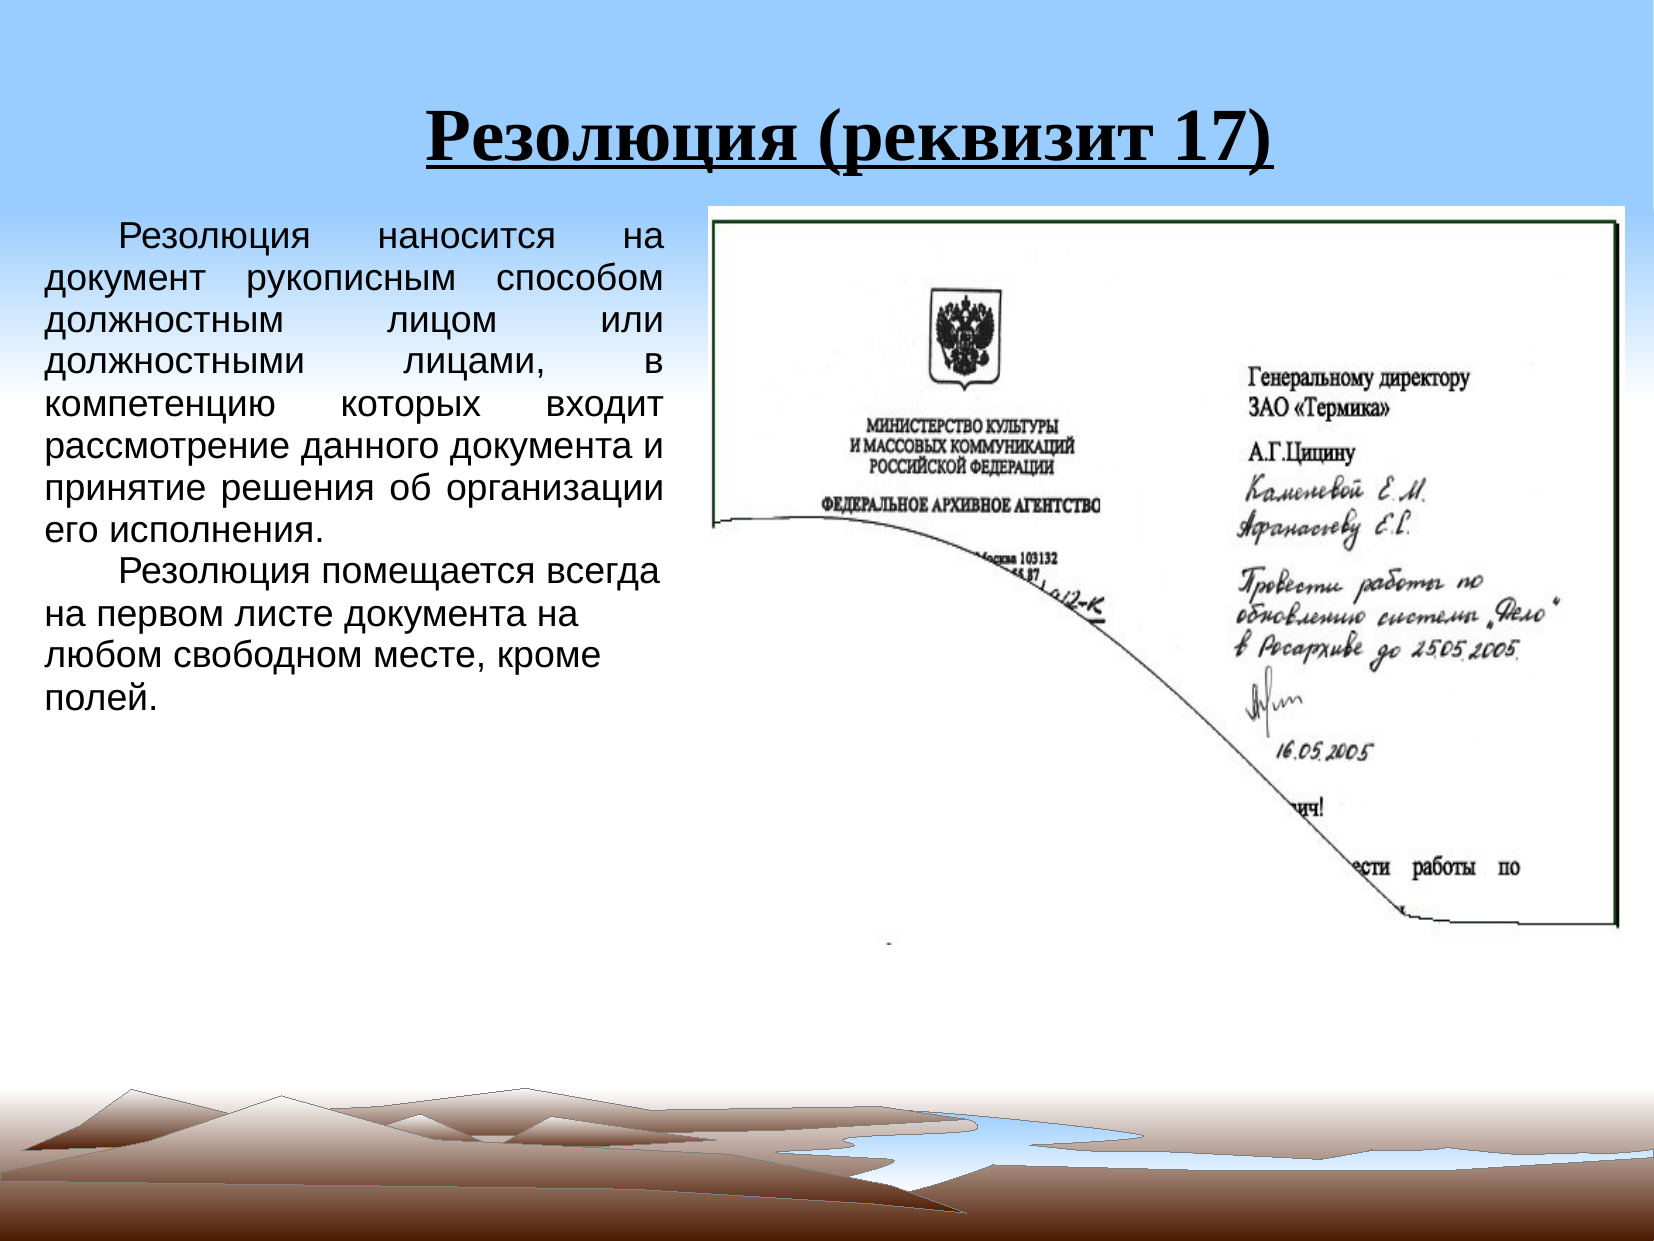

# Резолюция (реквизит 17)
	Резолюция наносится на документ рукописным способом должностным лицом или должностными лицами, в компетенцию которых входит рассмотрение данного документа и принятие решения об организации его исполнения.
	Резолюция помещается всегда на первом листе документа на любом свободном месте, кроме полей.